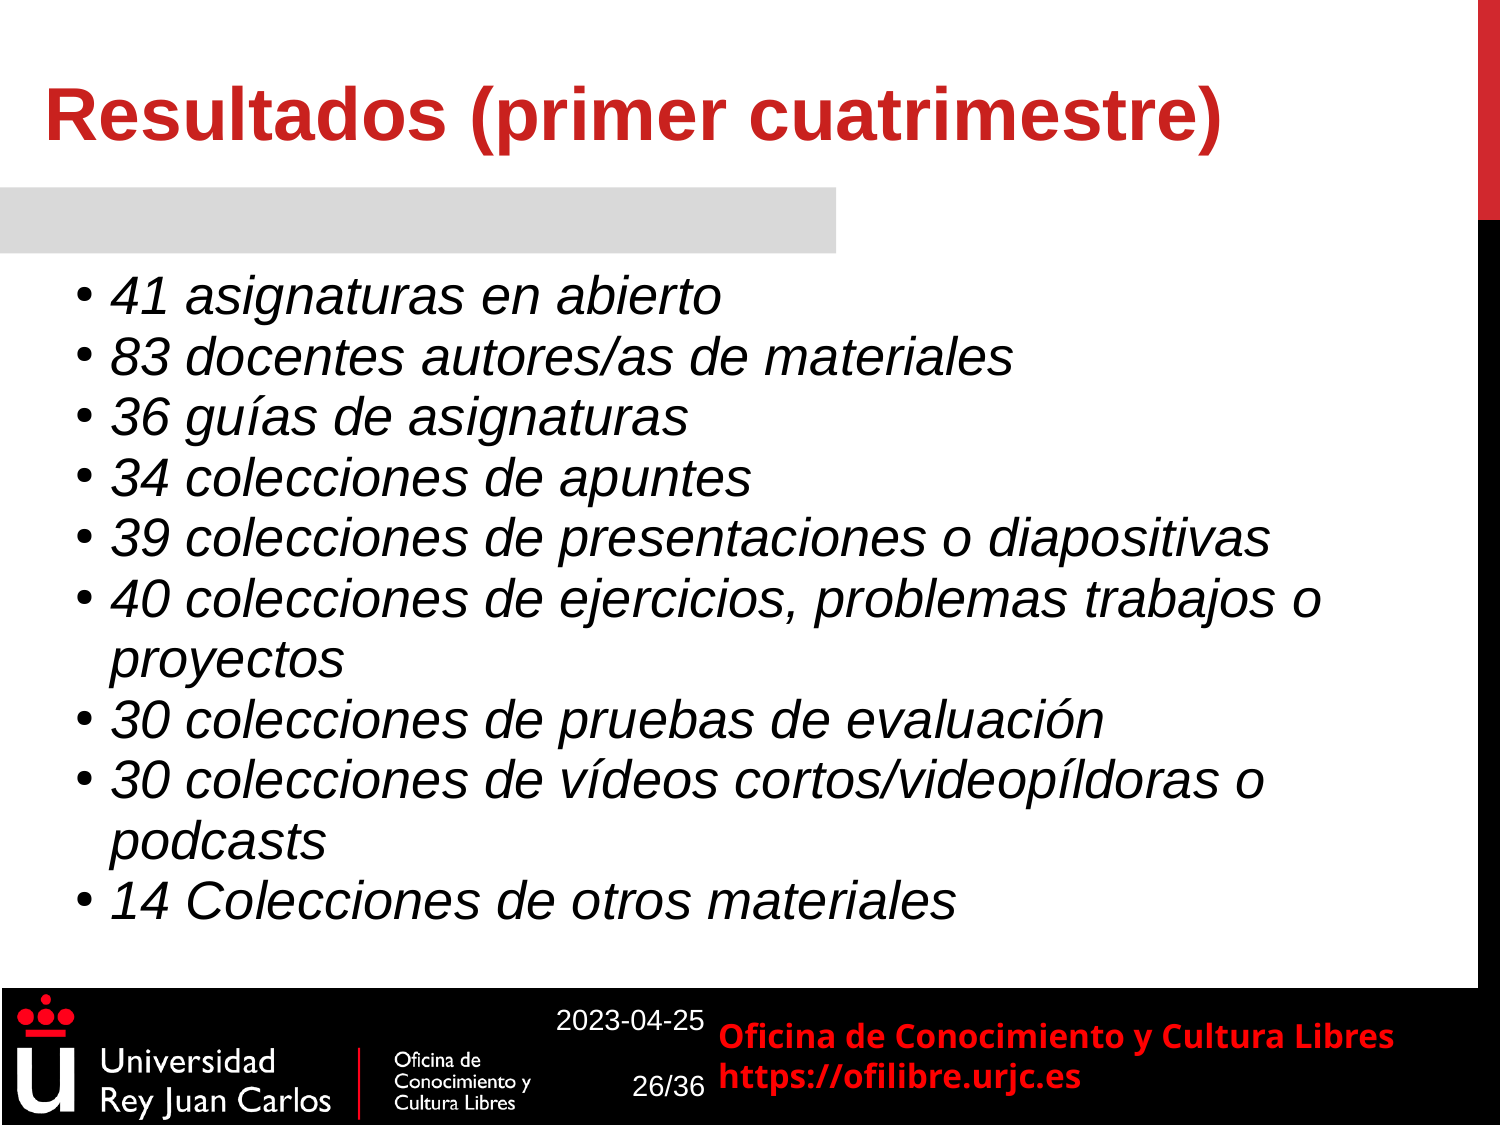

#
Resultados (primer cuatrimestre)
41 asignaturas en abierto
83 docentes autores/as de materiales
36 guías de asignaturas
34 colecciones de apuntes
39 colecciones de presentaciones o diapositivas
40 colecciones de ejercicios, problemas trabajos o proyectos
30 colecciones de pruebas de evaluación
30 colecciones de vídeos cortos/videopíldoras o podcasts
14 Colecciones de otros materiales